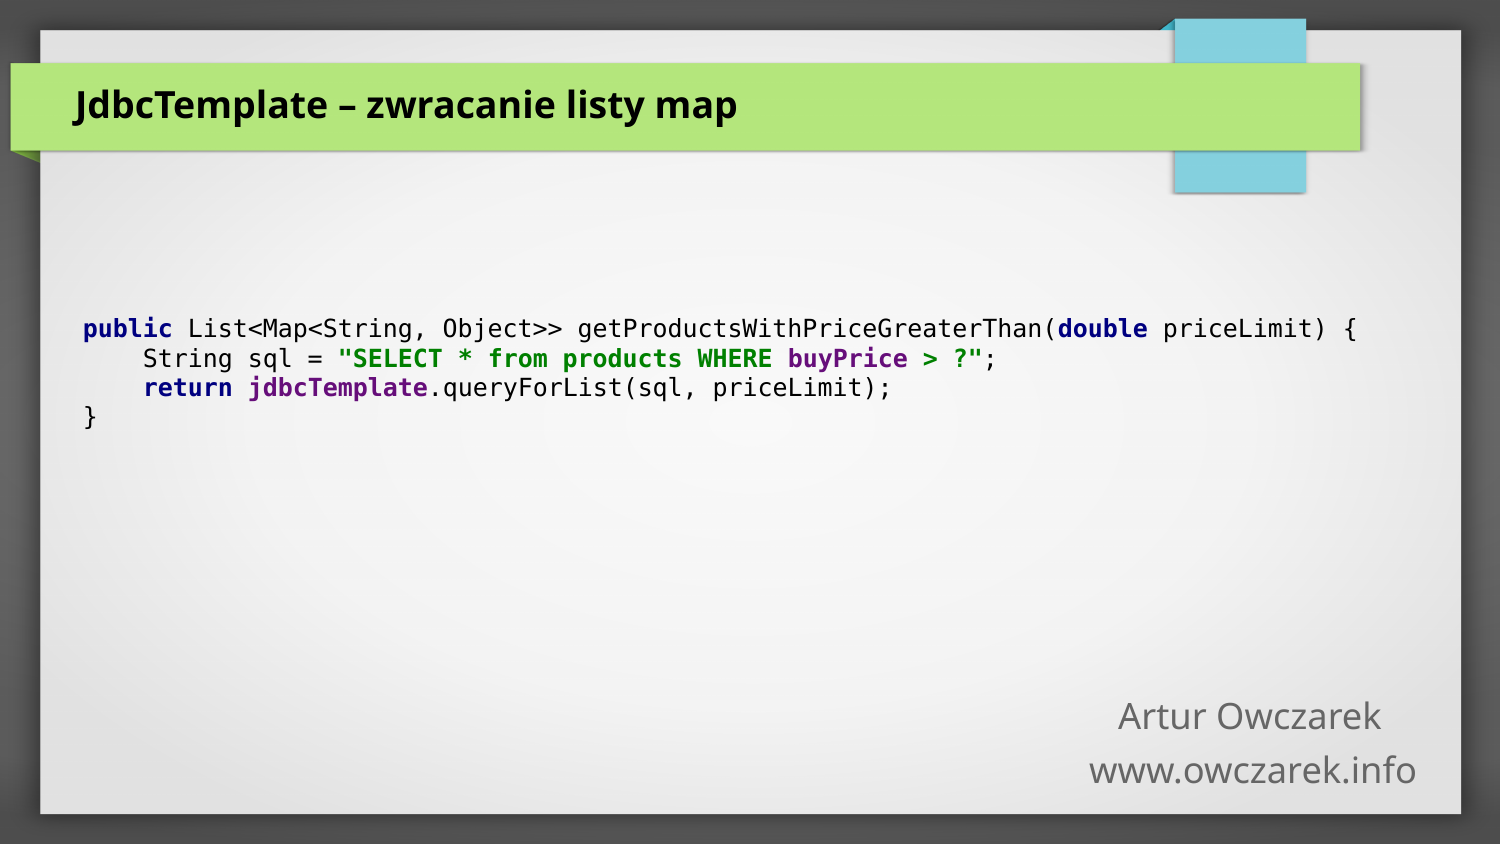

# JdbcTemplate – zwracanie listy map
public List<Map<String, Object>> getProductsWithPriceGreaterThan(double priceLimit) {
 String sql = "SELECT * from products WHERE buyPrice > ?";
 return jdbcTemplate.queryForList(sql, priceLimit);
}
Artur Owczarek
www.owczarek.info